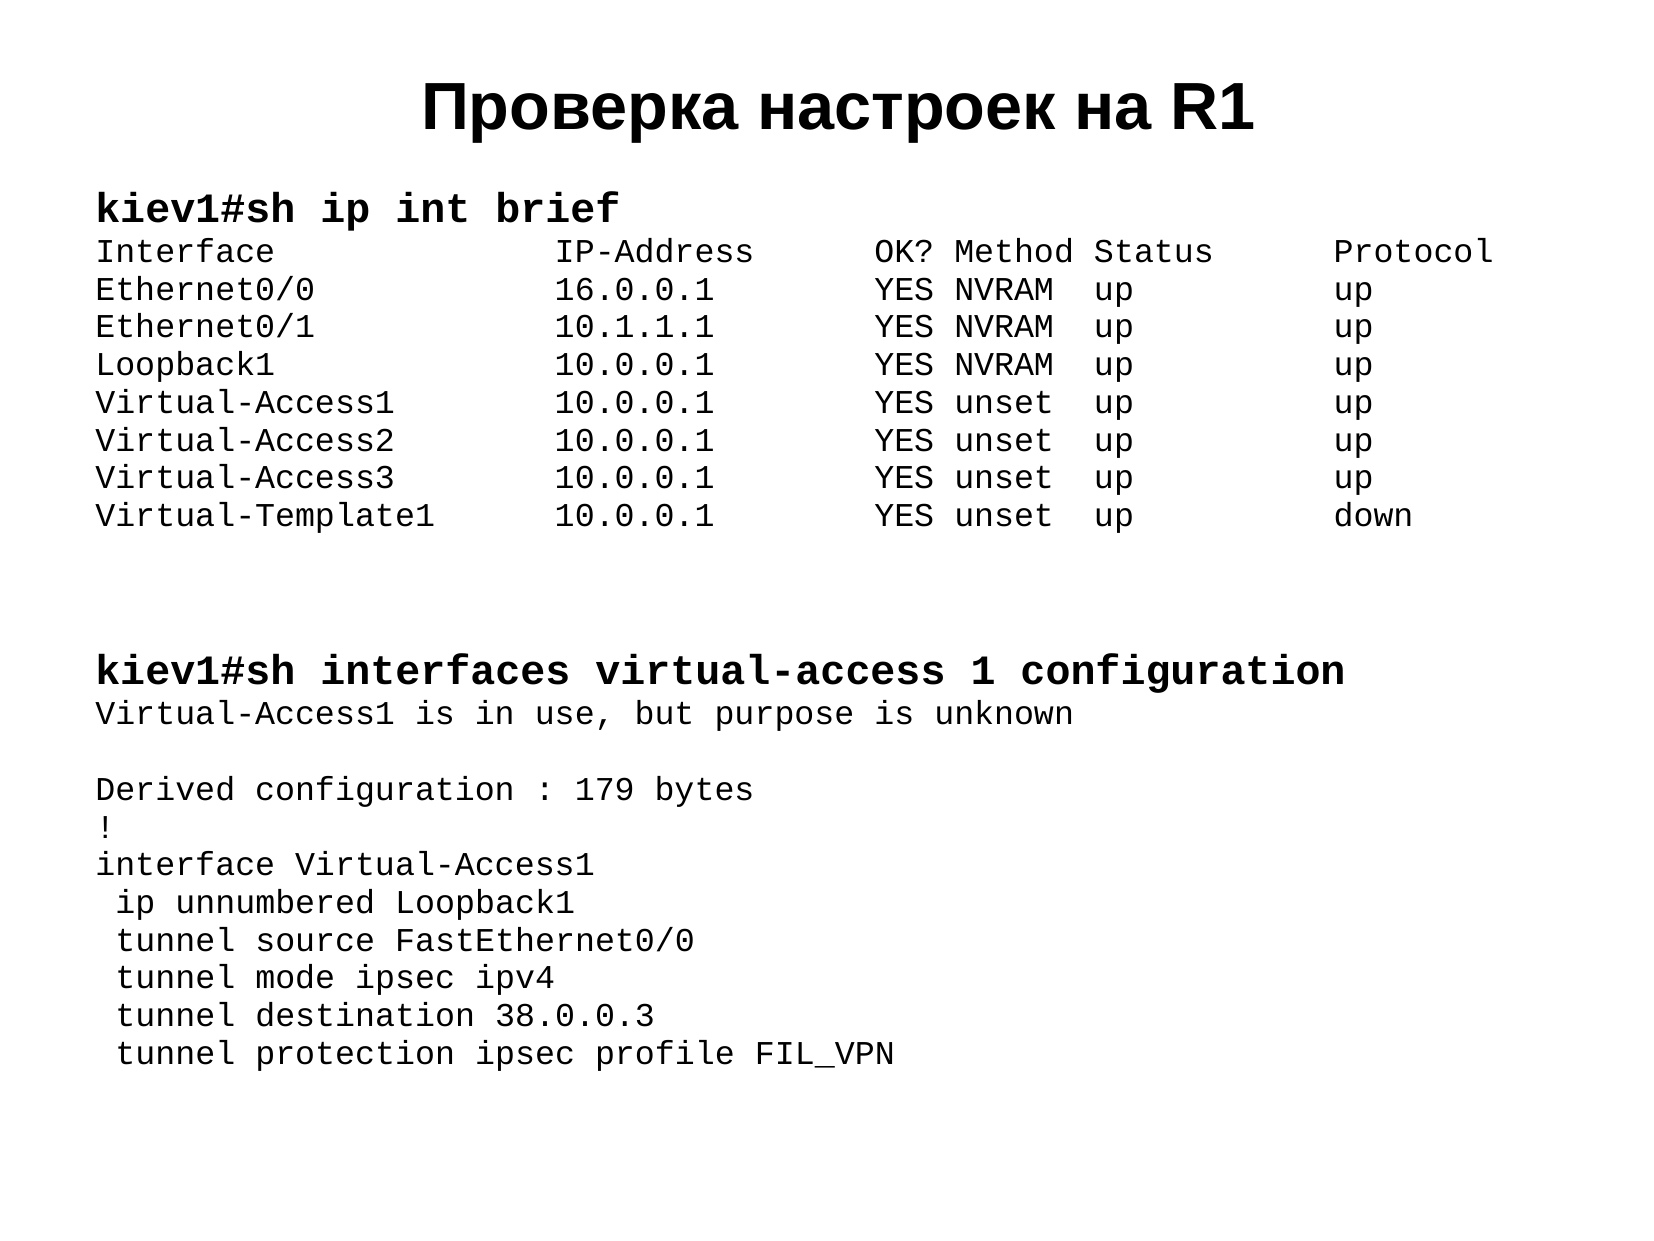

Проверка настроек на R1
# kiev1#sh ip int brief
Interface IP-Address OK? Method Status Protocol
Ethernet0/0 16.0.0.1 YES NVRAM up up
Ethernet0/1 10.1.1.1 YES NVRAM up up
Loopback1 10.0.0.1 YES NVRAM up up
Virtual-Access1 10.0.0.1 YES unset up up
Virtual-Access2 10.0.0.1 YES unset up up
Virtual-Access3 10.0.0.1 YES unset up up
Virtual-Template1 10.0.0.1 YES unset up down
kiev1#sh interfaces virtual-access 1 configuration
Virtual-Access1 is in use, but purpose is unknown
Derived configuration : 179 bytes
!
interface Virtual-Access1
 ip unnumbered Loopback1
 tunnel source FastEthernet0/0
 tunnel mode ipsec ipv4
 tunnel destination 38.0.0.3
 tunnel protection ipsec profile FIL_VPN